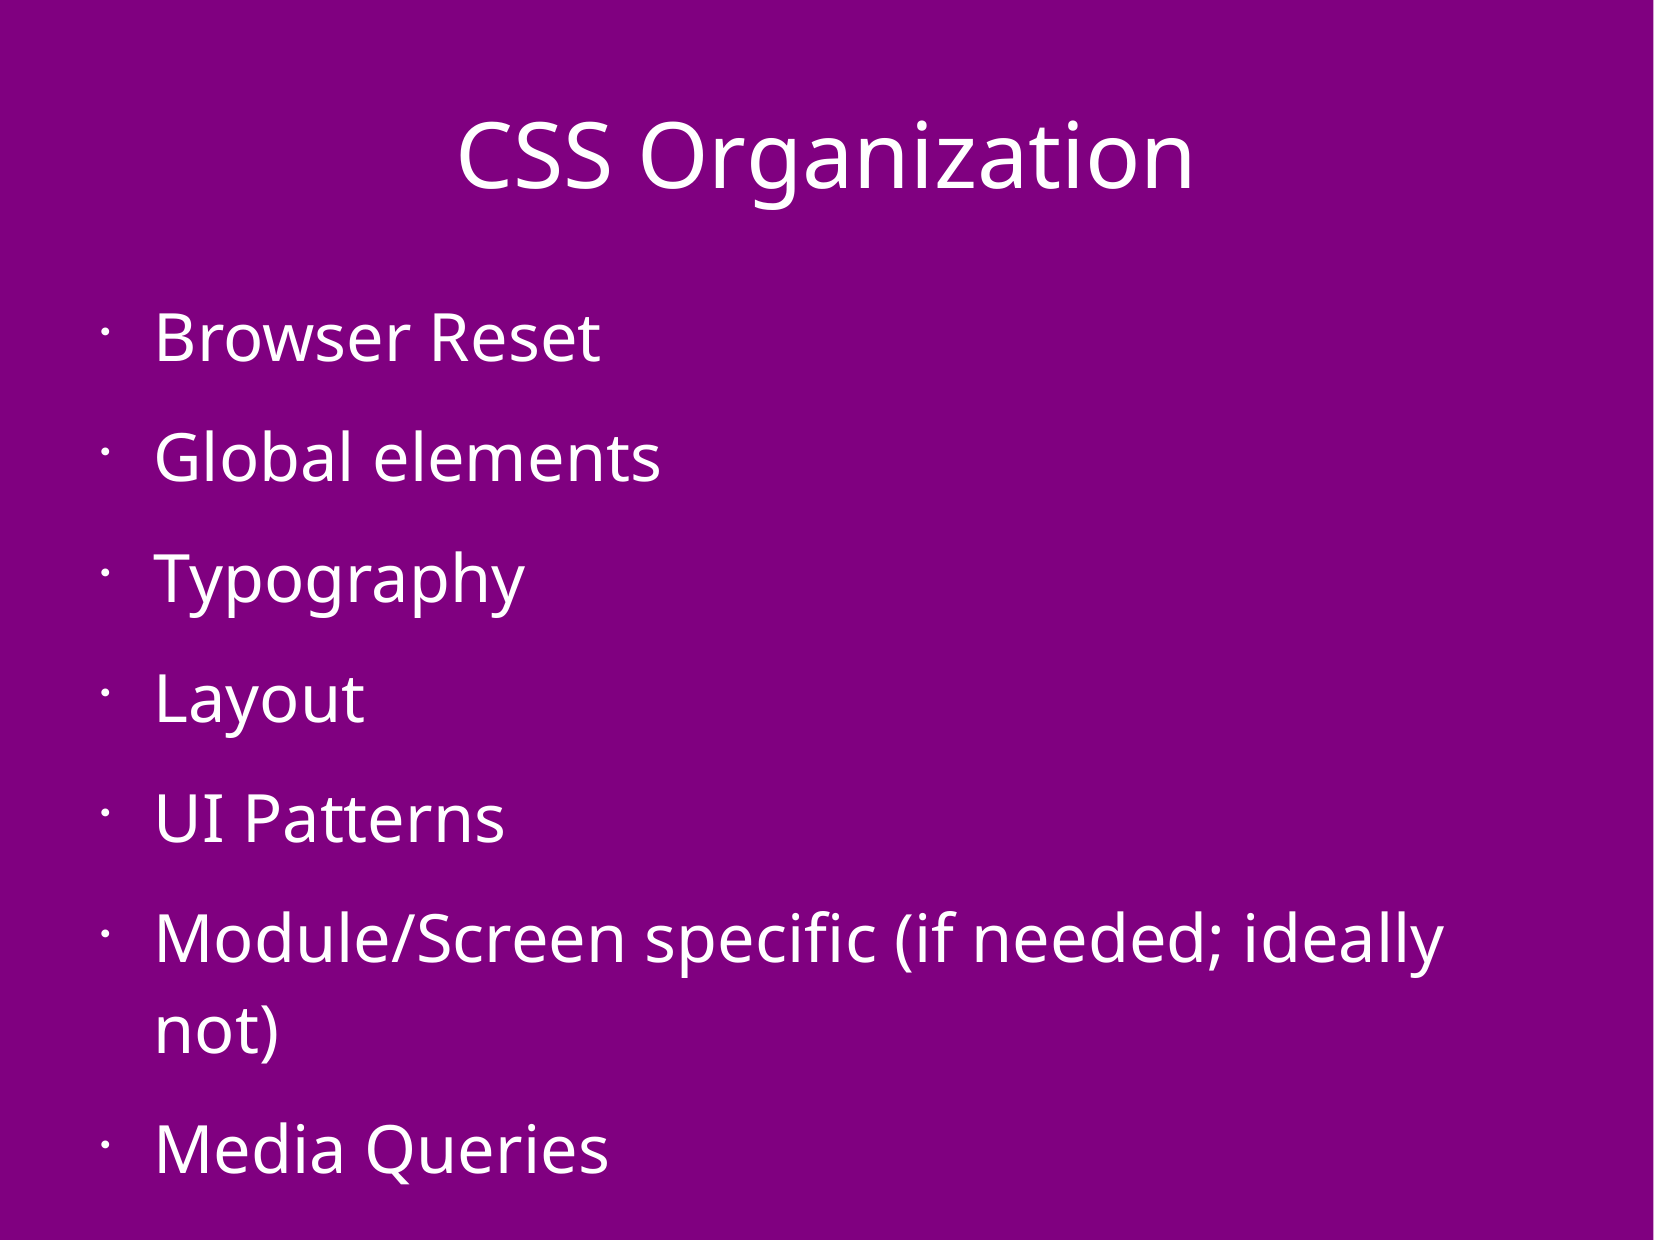

# CSS Organization
Browser Reset
Global elements
Typography
Layout
UI Patterns
Module/Screen specific (if needed; ideally not)
Media Queries